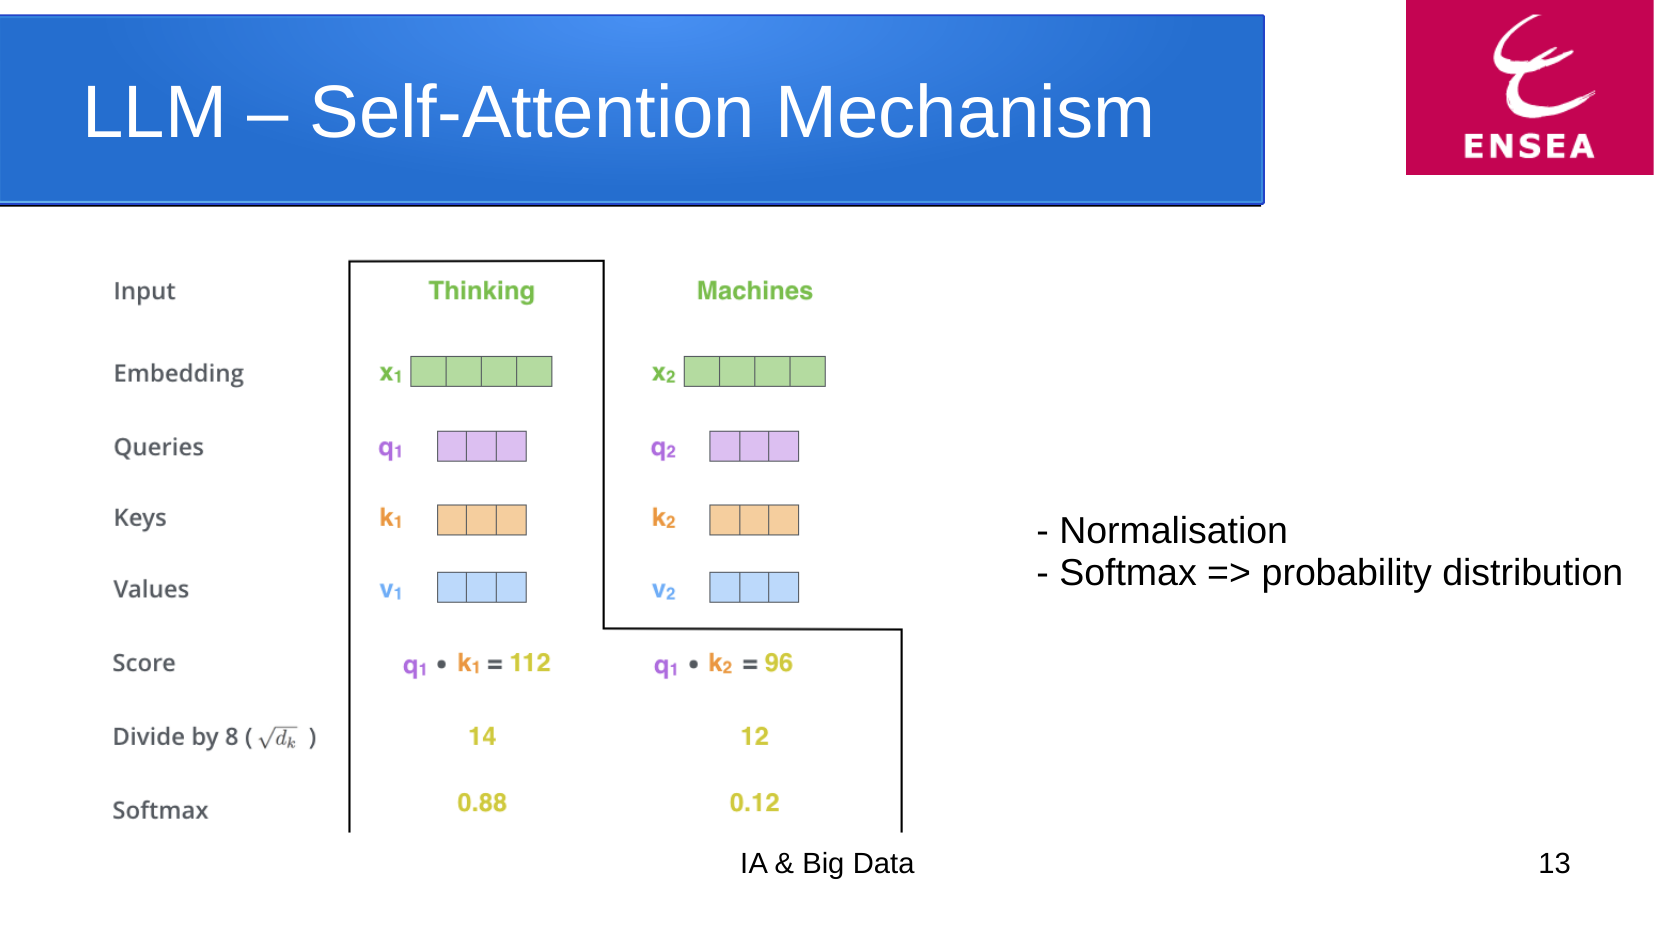

# LLM – Self-Attention Mechanism
- Normalisation
- Softmax => probability distribution
IA & Big Data
13